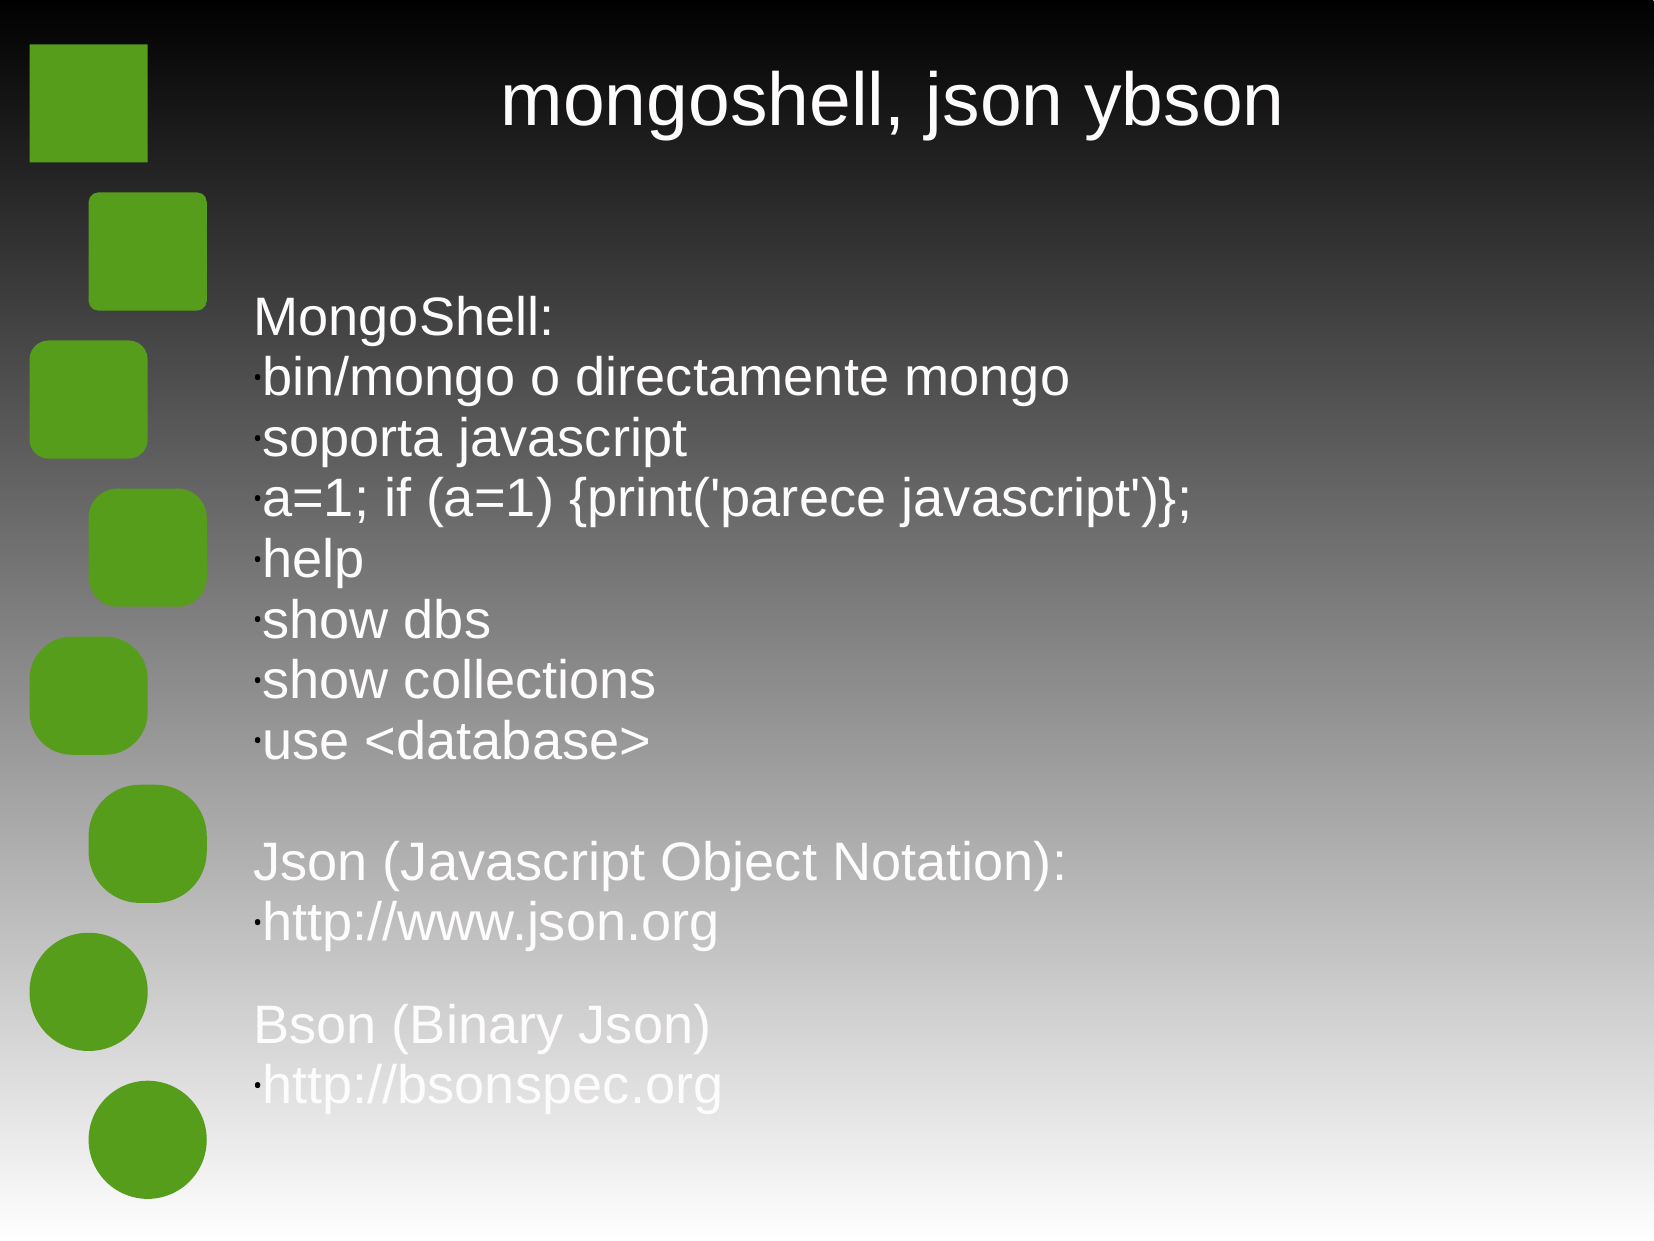

mongoshell, json ybson
MongoShell:
bin/mongo o directamente mongo
soporta javascript
a=1; if (a=1) {print('parece javascript')};
help
show dbs
show collections
use <database>
Json (Javascript Object Notation):
http://www.json.org
Bson (Binary Json)
http://bsonspec.org